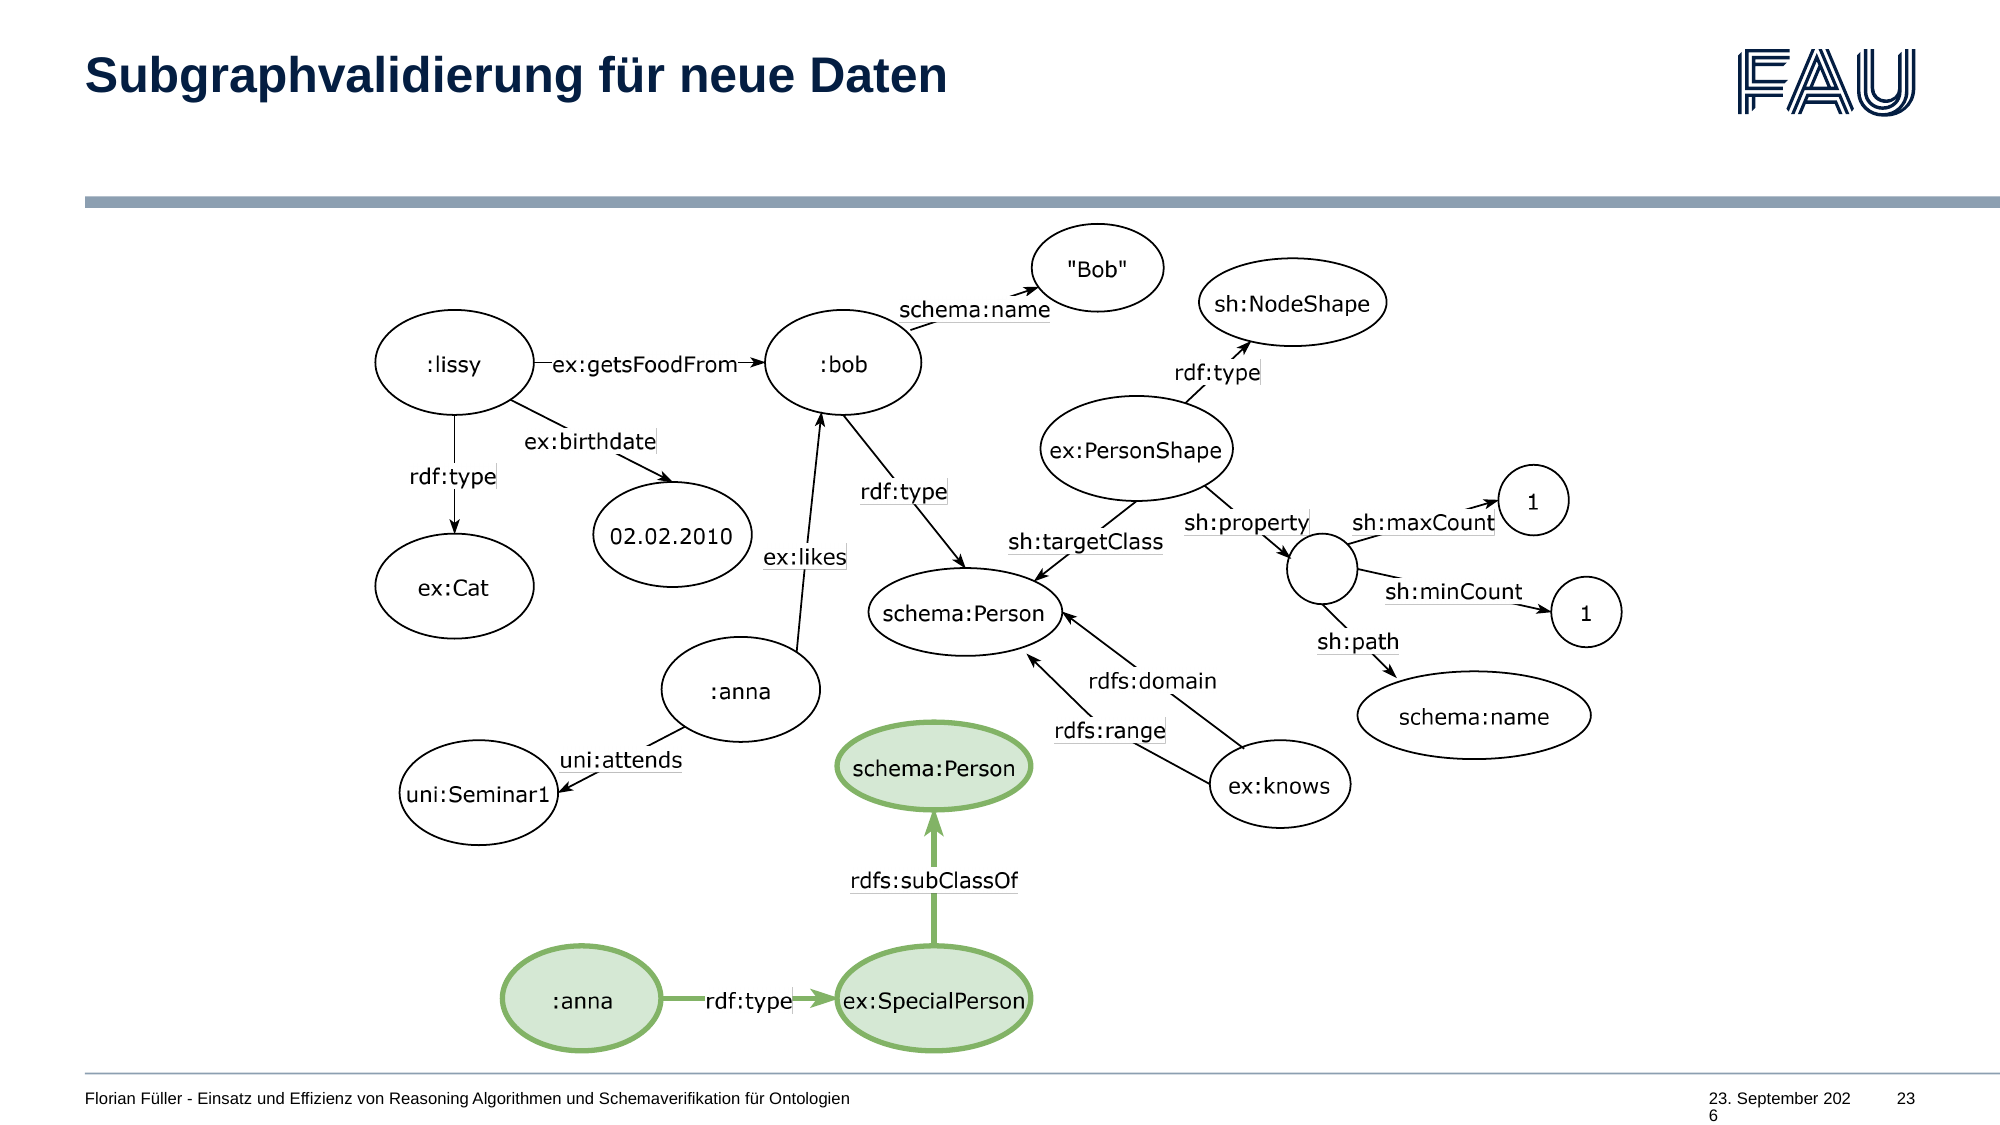

# Subgraphvalidierung für neue Daten
Florian Füller - Einsatz und Effizienz von Reasoning Algorithmen und Schemaverifikation für Ontologien